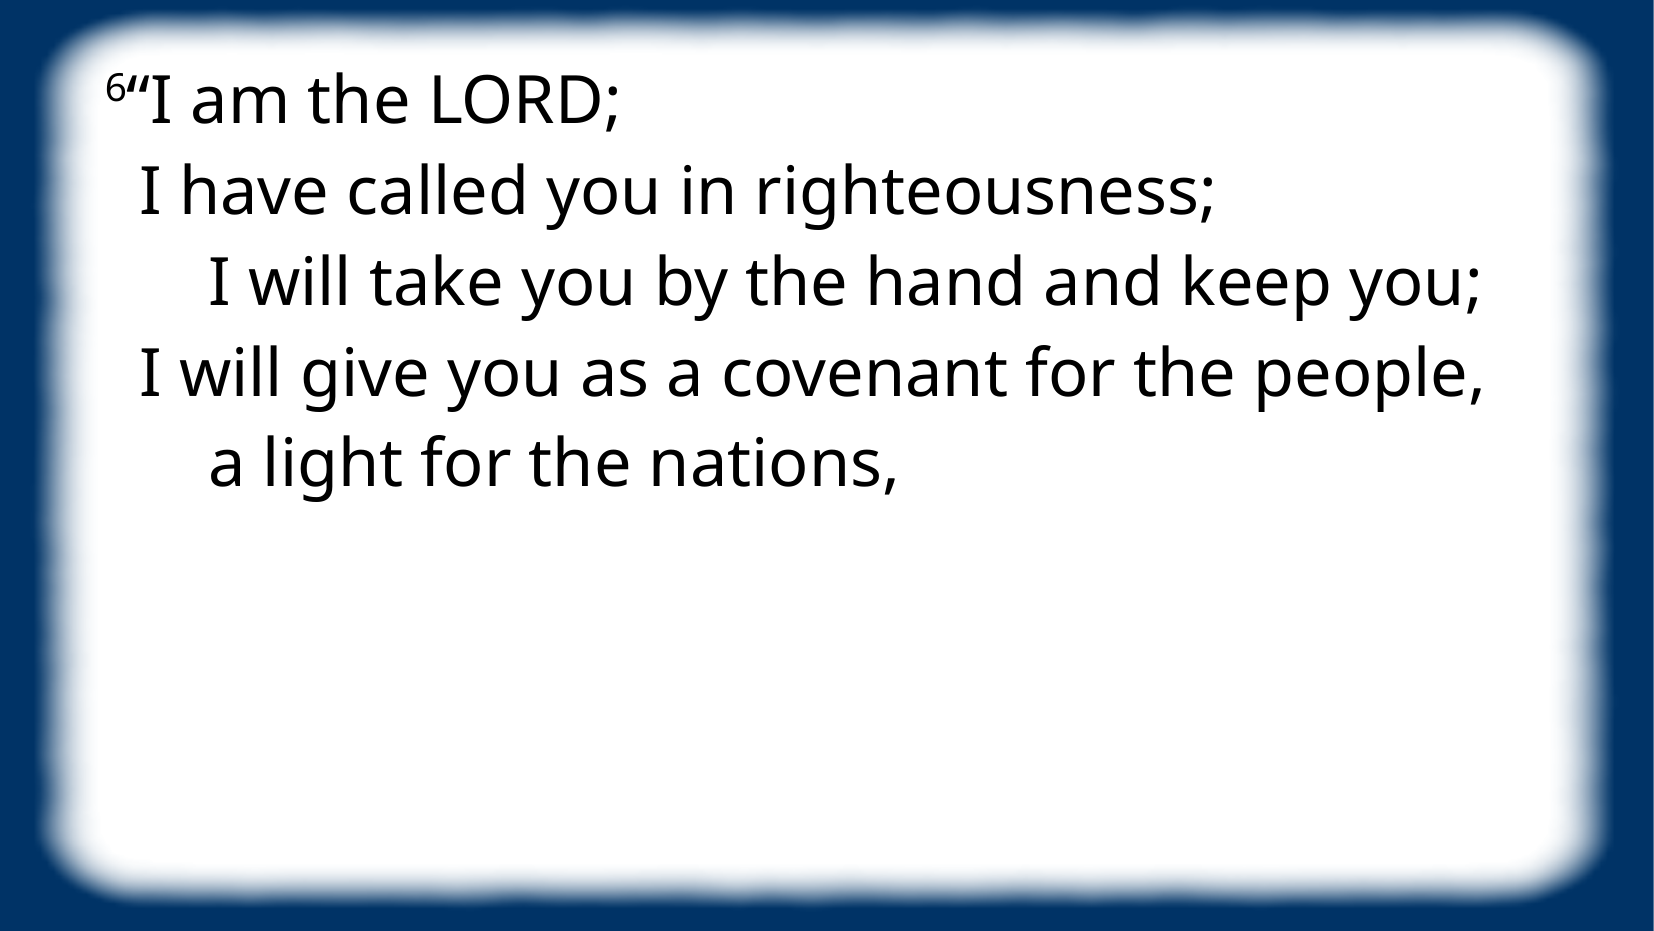

6“I am the LORD;
 I have called you in righteousness;
 I will take you by the hand and keep you;
 I will give you as a covenant for the people,
 a light for the nations,